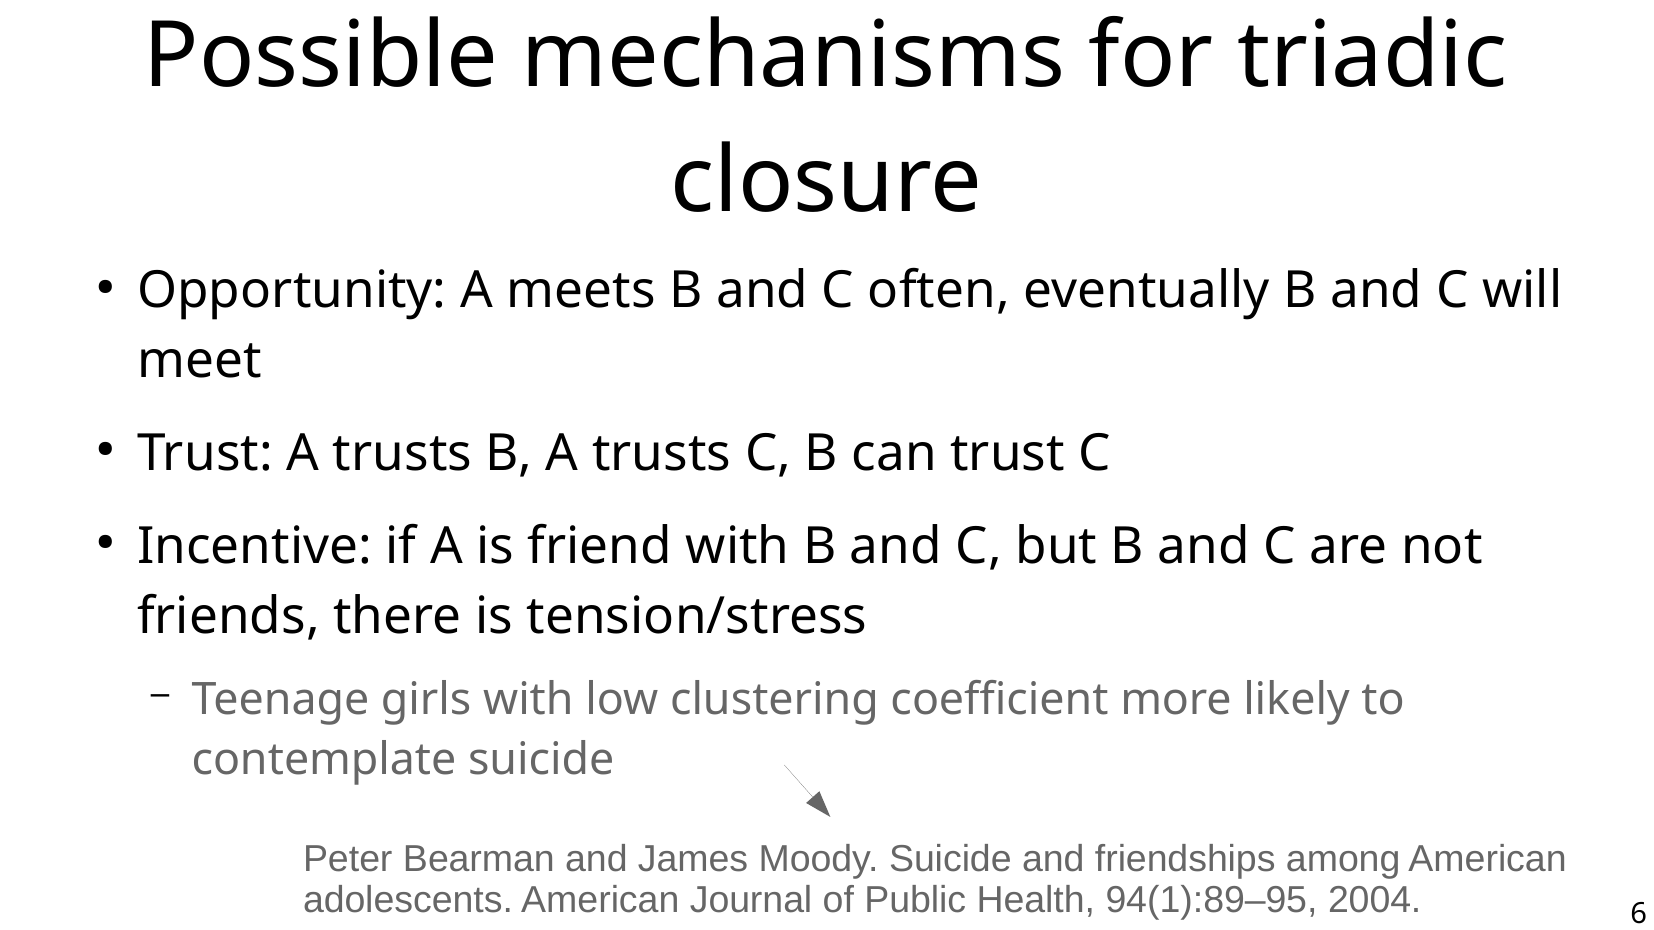

# Possible mechanisms for triadic closure
Opportunity: A meets B and C often, eventually B and C will meet
Trust: A trusts B, A trusts C, B can trust C
Incentive: if A is friend with B and C, but B and C are not friends, there is tension/stress
Teenage girls with low clustering coefficient more likely to contemplate suicide
Peter Bearman and James Moody. Suicide and friendships among American adolescents. American Journal of Public Health, 94(1):89–95, 2004.
6